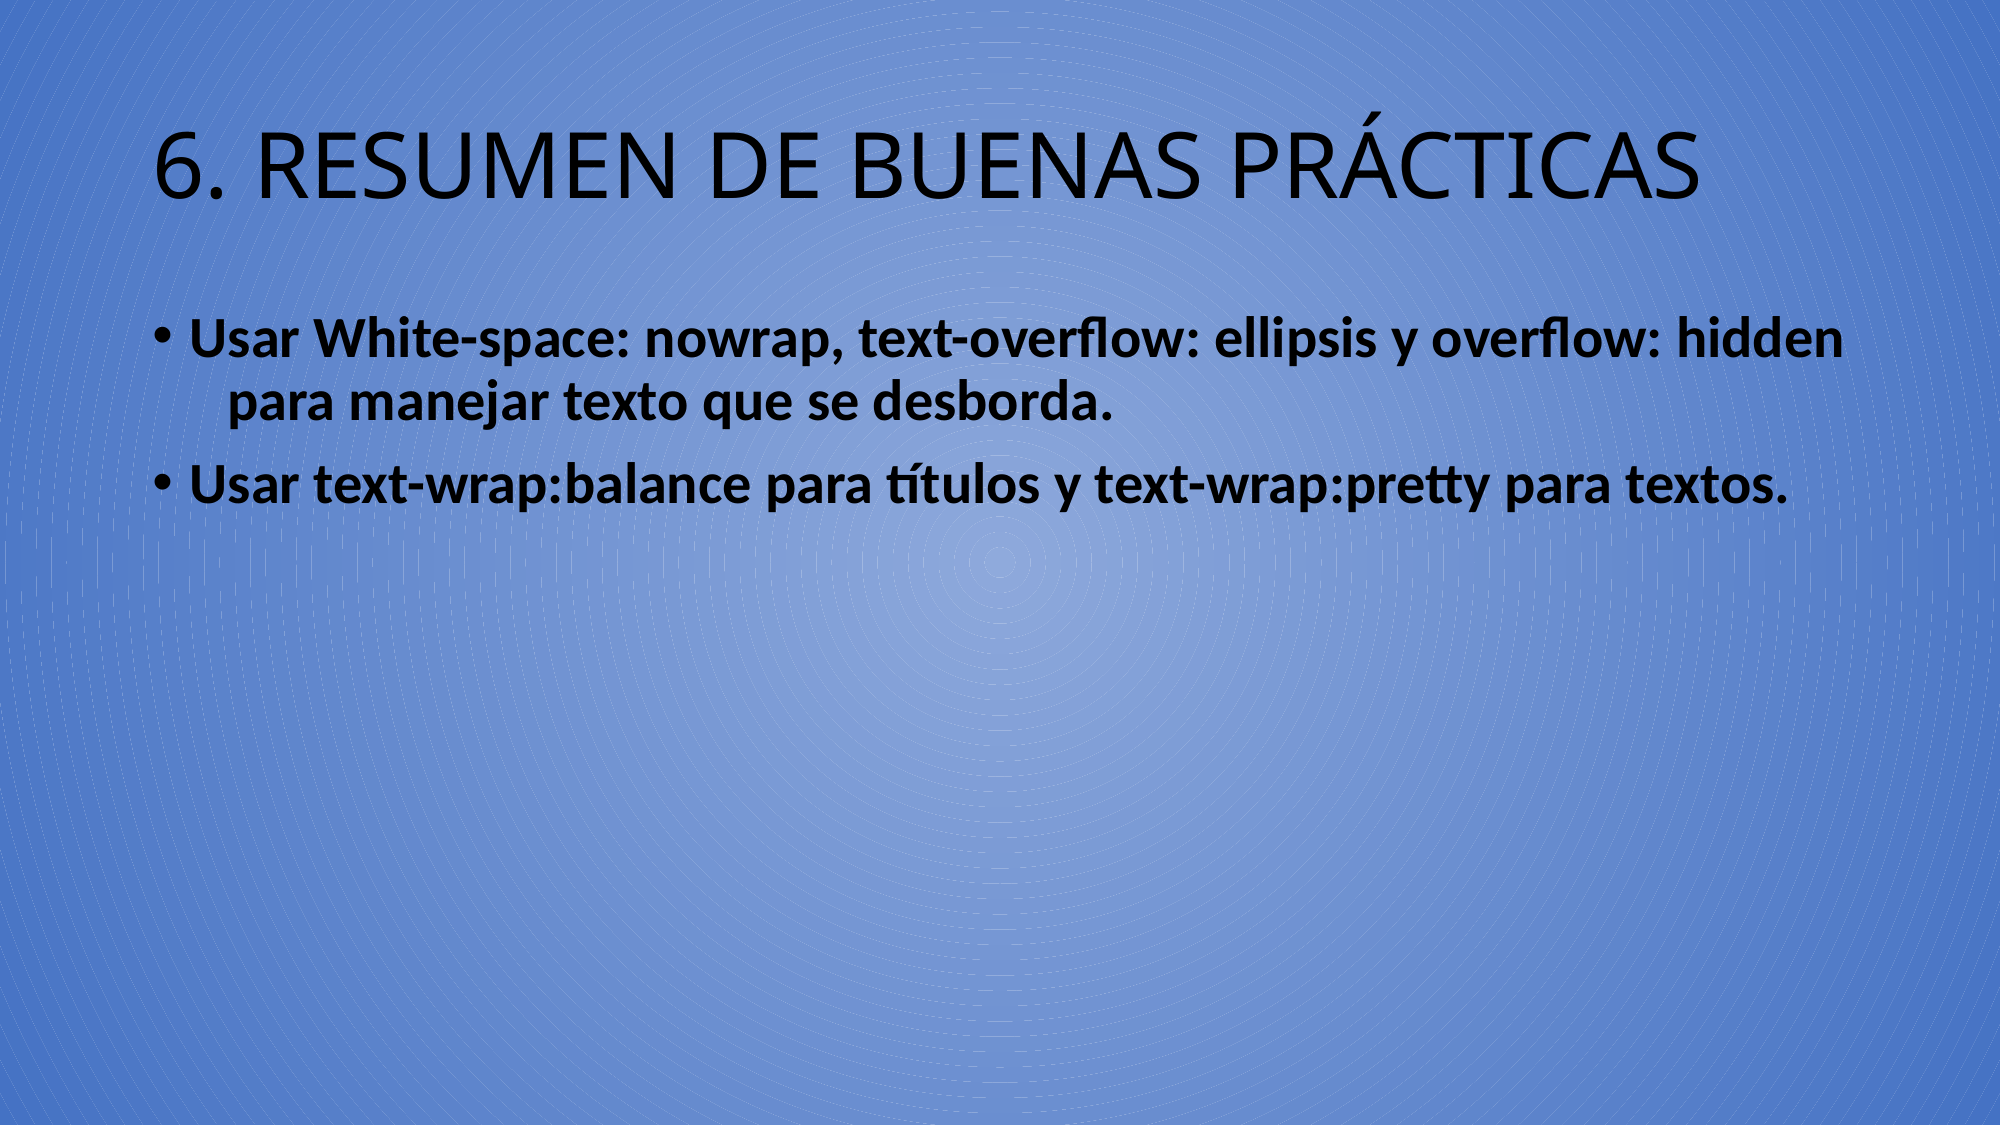

# 6. RESUMEN DE BUENAS PRÁCTICAS
Usar White-space: nowrap, text-overflow: ellipsis y overflow: hidden para manejar texto que se desborda.
Usar text-wrap:balance para títulos y text-wrap:pretty para textos.